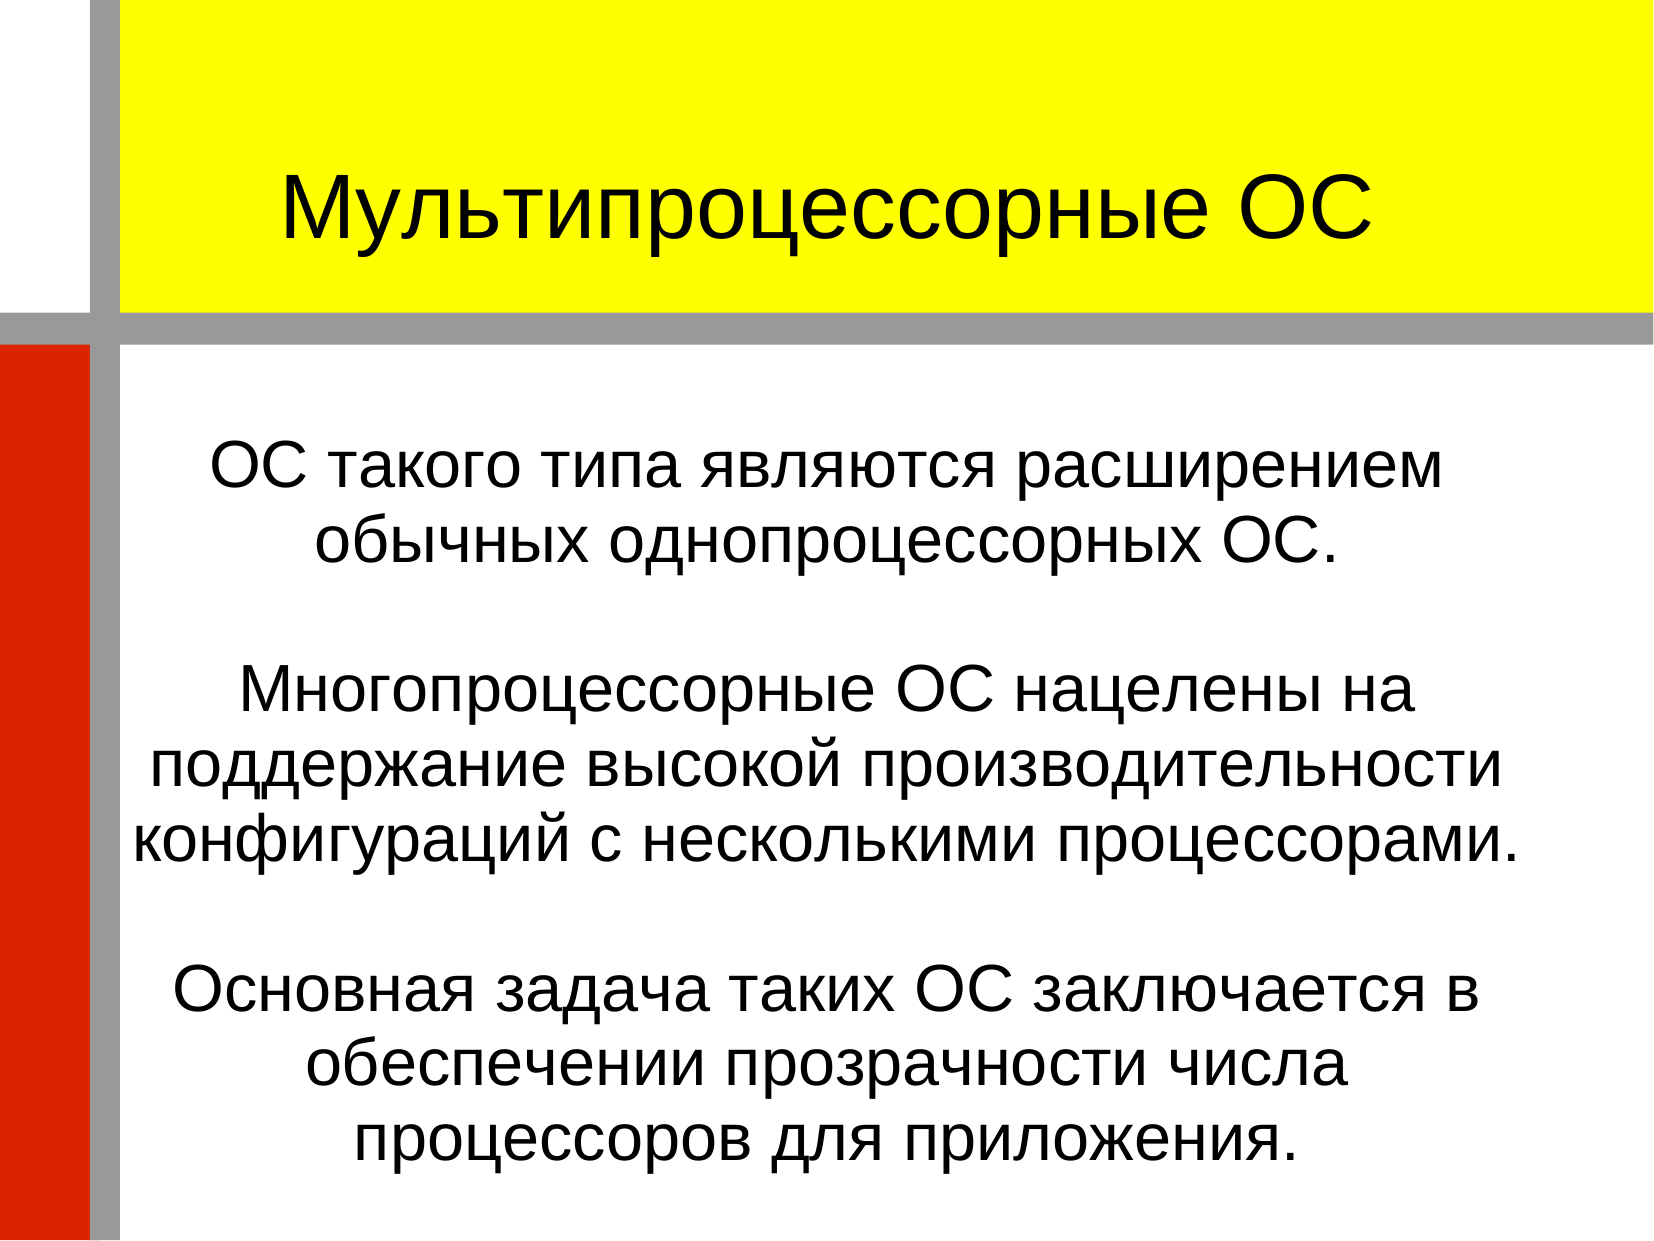

# Мультипроцессорные ОС
ОС такого типа являются расширением обычных однопроцессорных ОС.
Многопроцессорные ОС нацелены на поддержание высокой производительности конфигураций с несколькими процессорами.
Основная задача таких ОС заключается в обеспечении прозрачности числа процессоров для приложения.